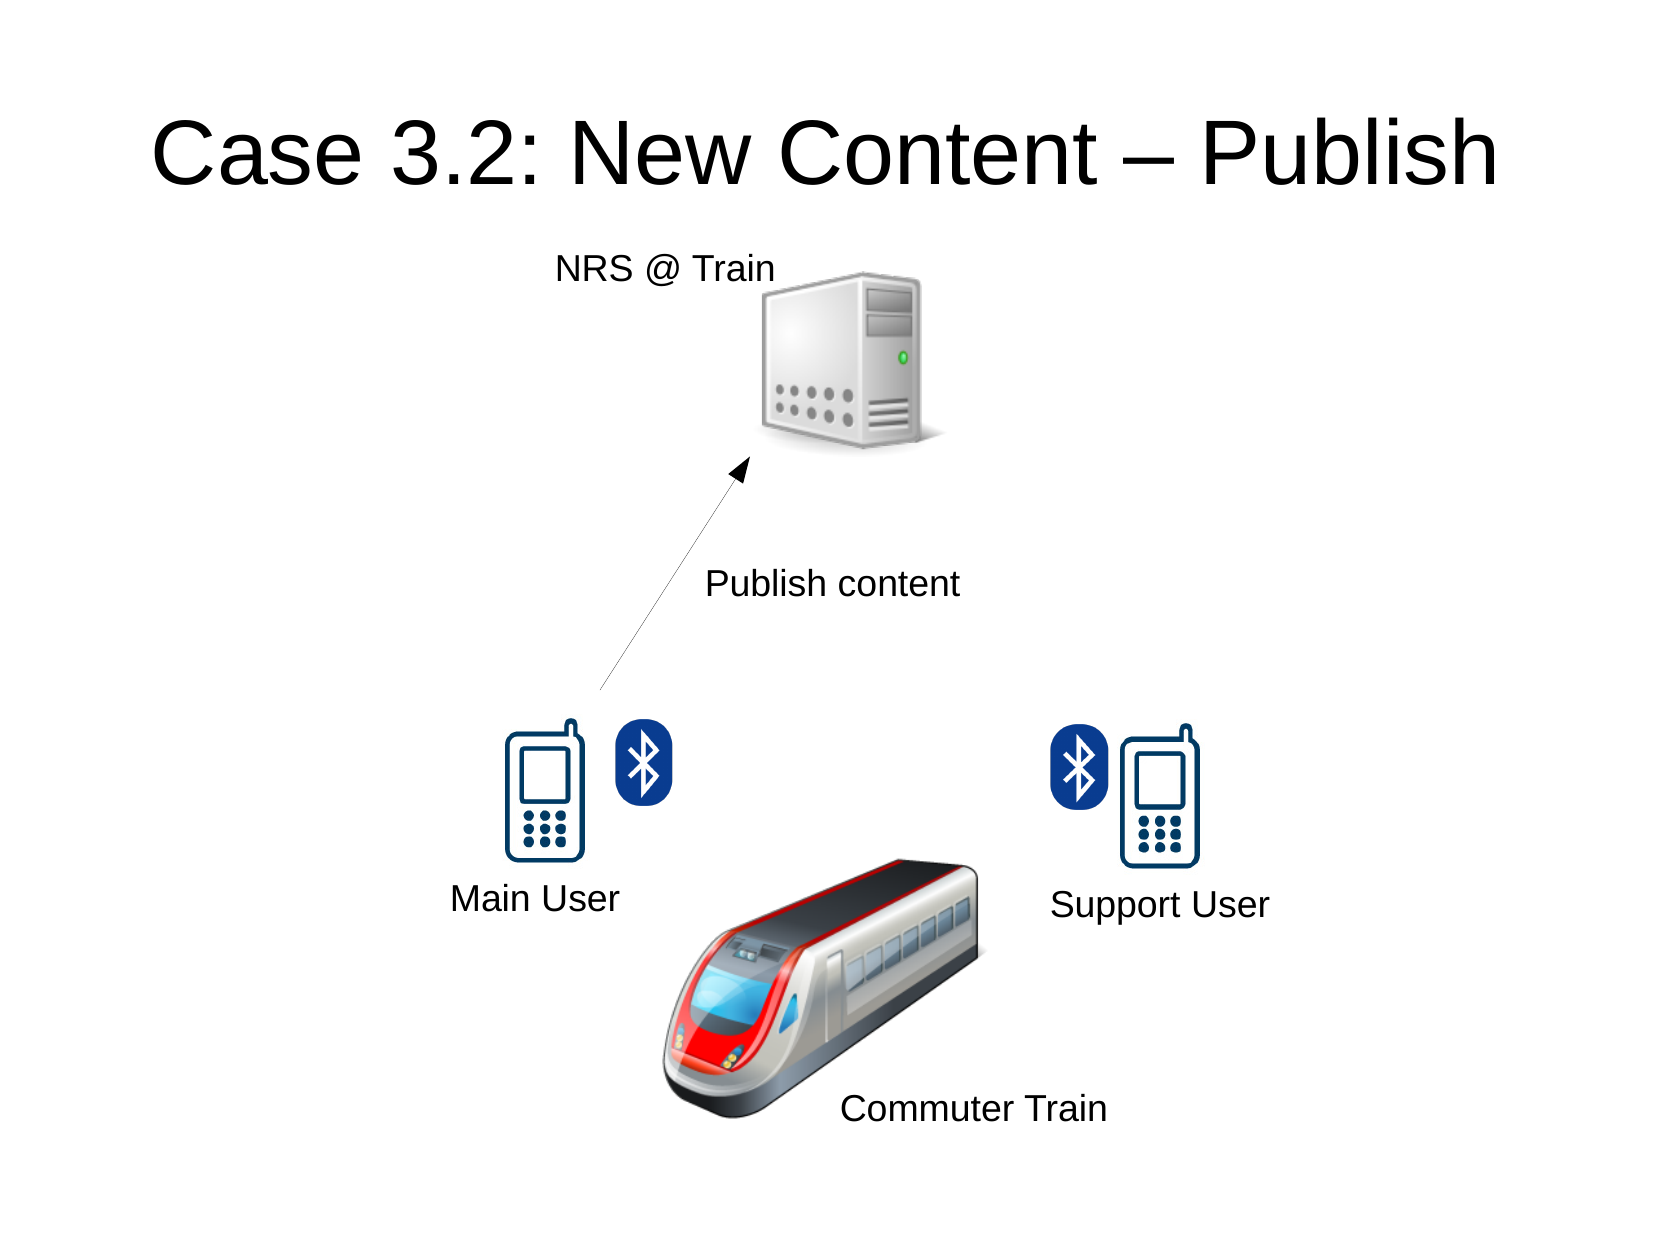

# Case 3.2: New Content – Publish
NRS @ Train
Publish content
Main User
Support User
Commuter Train